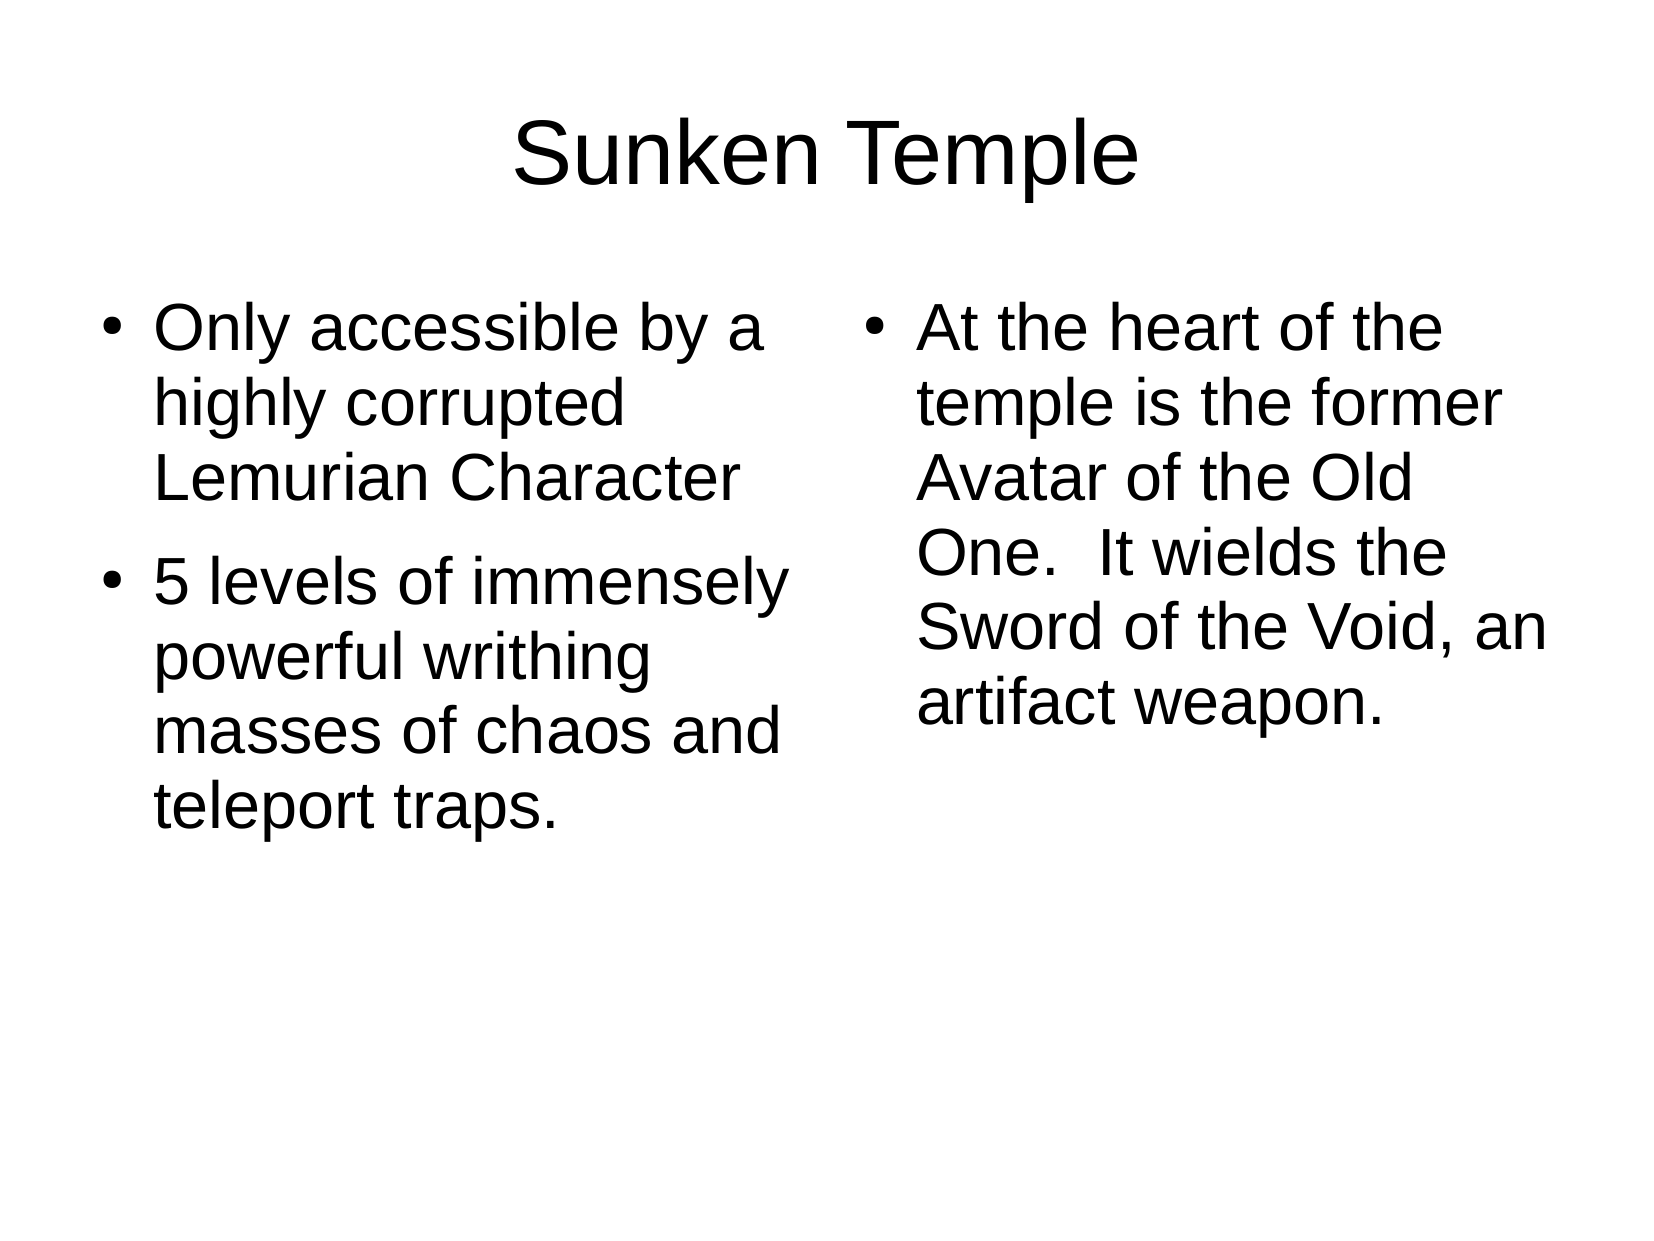

# Sunken Temple
Only accessible by a highly corrupted Lemurian Character
5 levels of immensely powerful writhing masses of chaos and teleport traps.
At the heart of the temple is the former Avatar of the Old One. It wields the Sword of the Void, an artifact weapon.